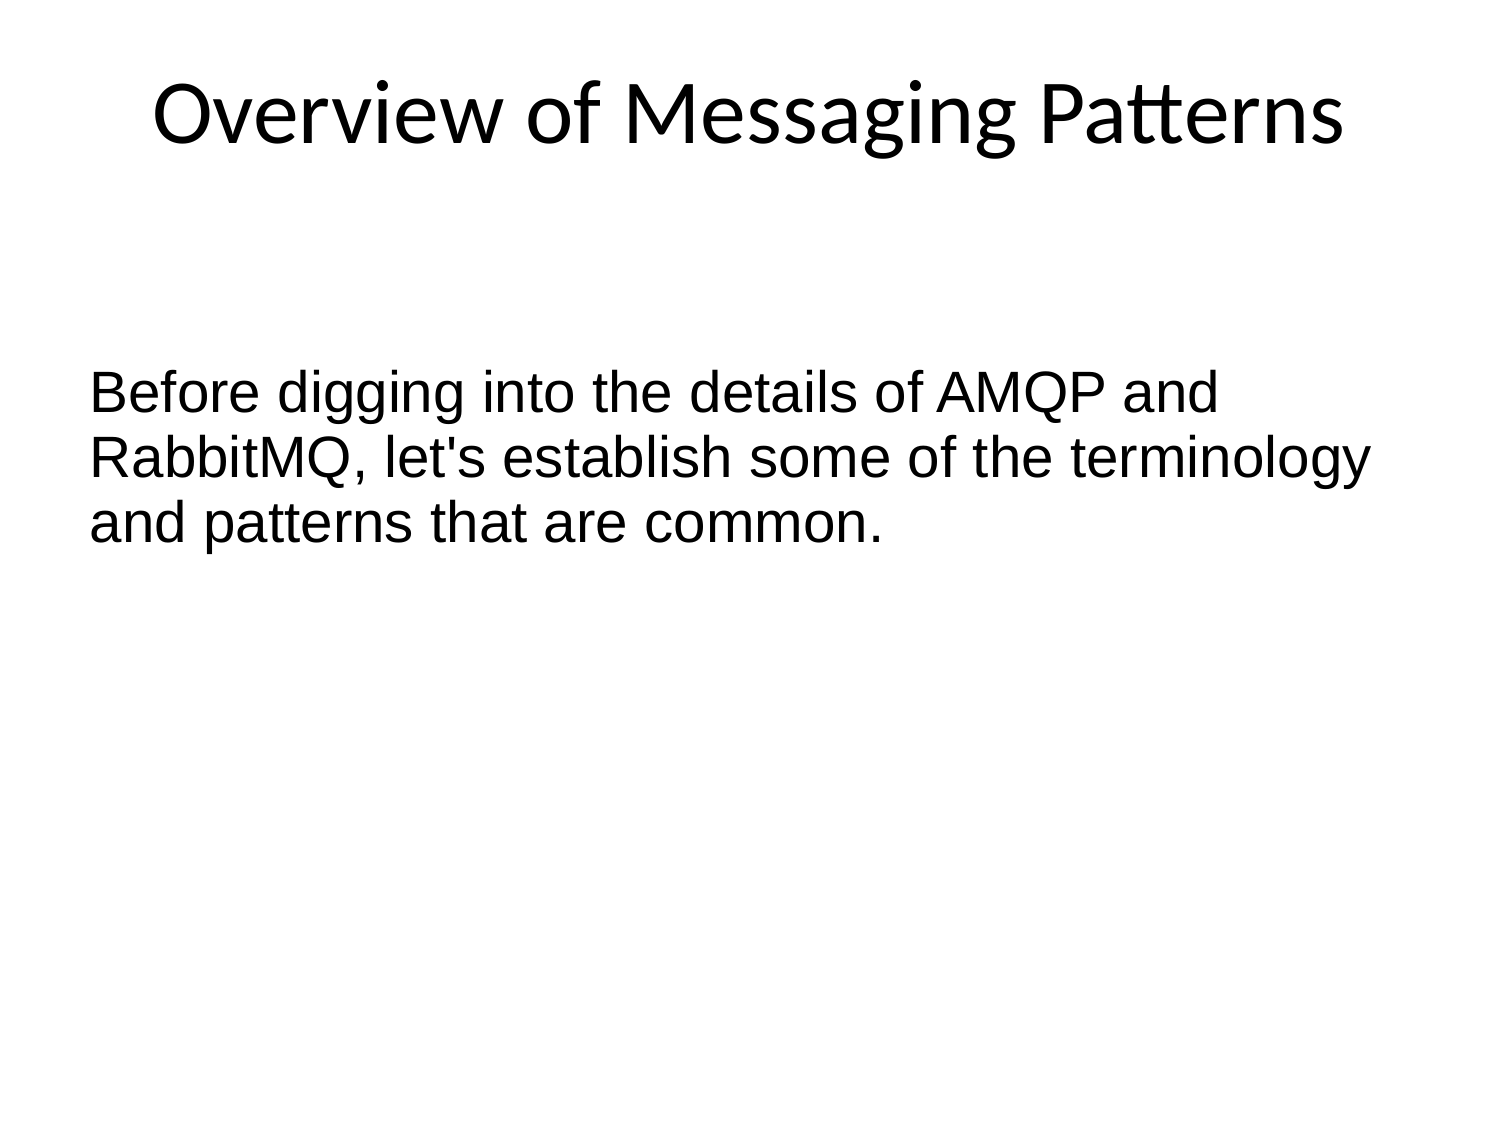

Overview of Messaging Patterns
Before digging into the details of AMQP and RabbitMQ, let's establish some of the terminology and patterns that are common.